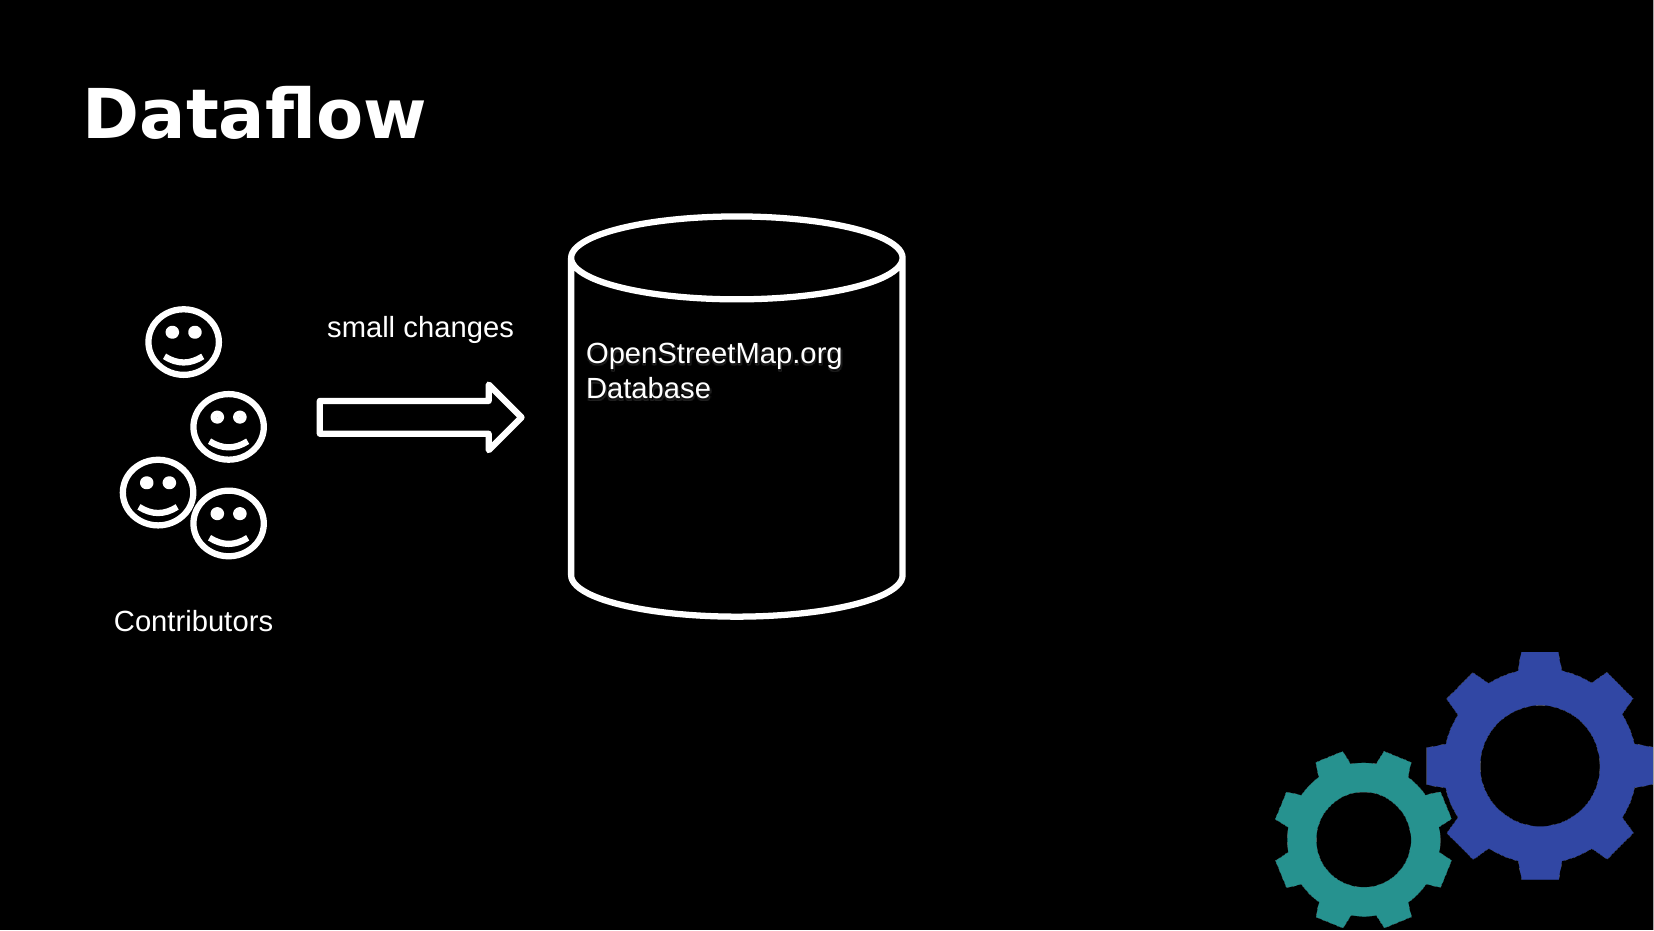

# Dataflow
small changes
OpenStreetMap.org Database
t
Contributors